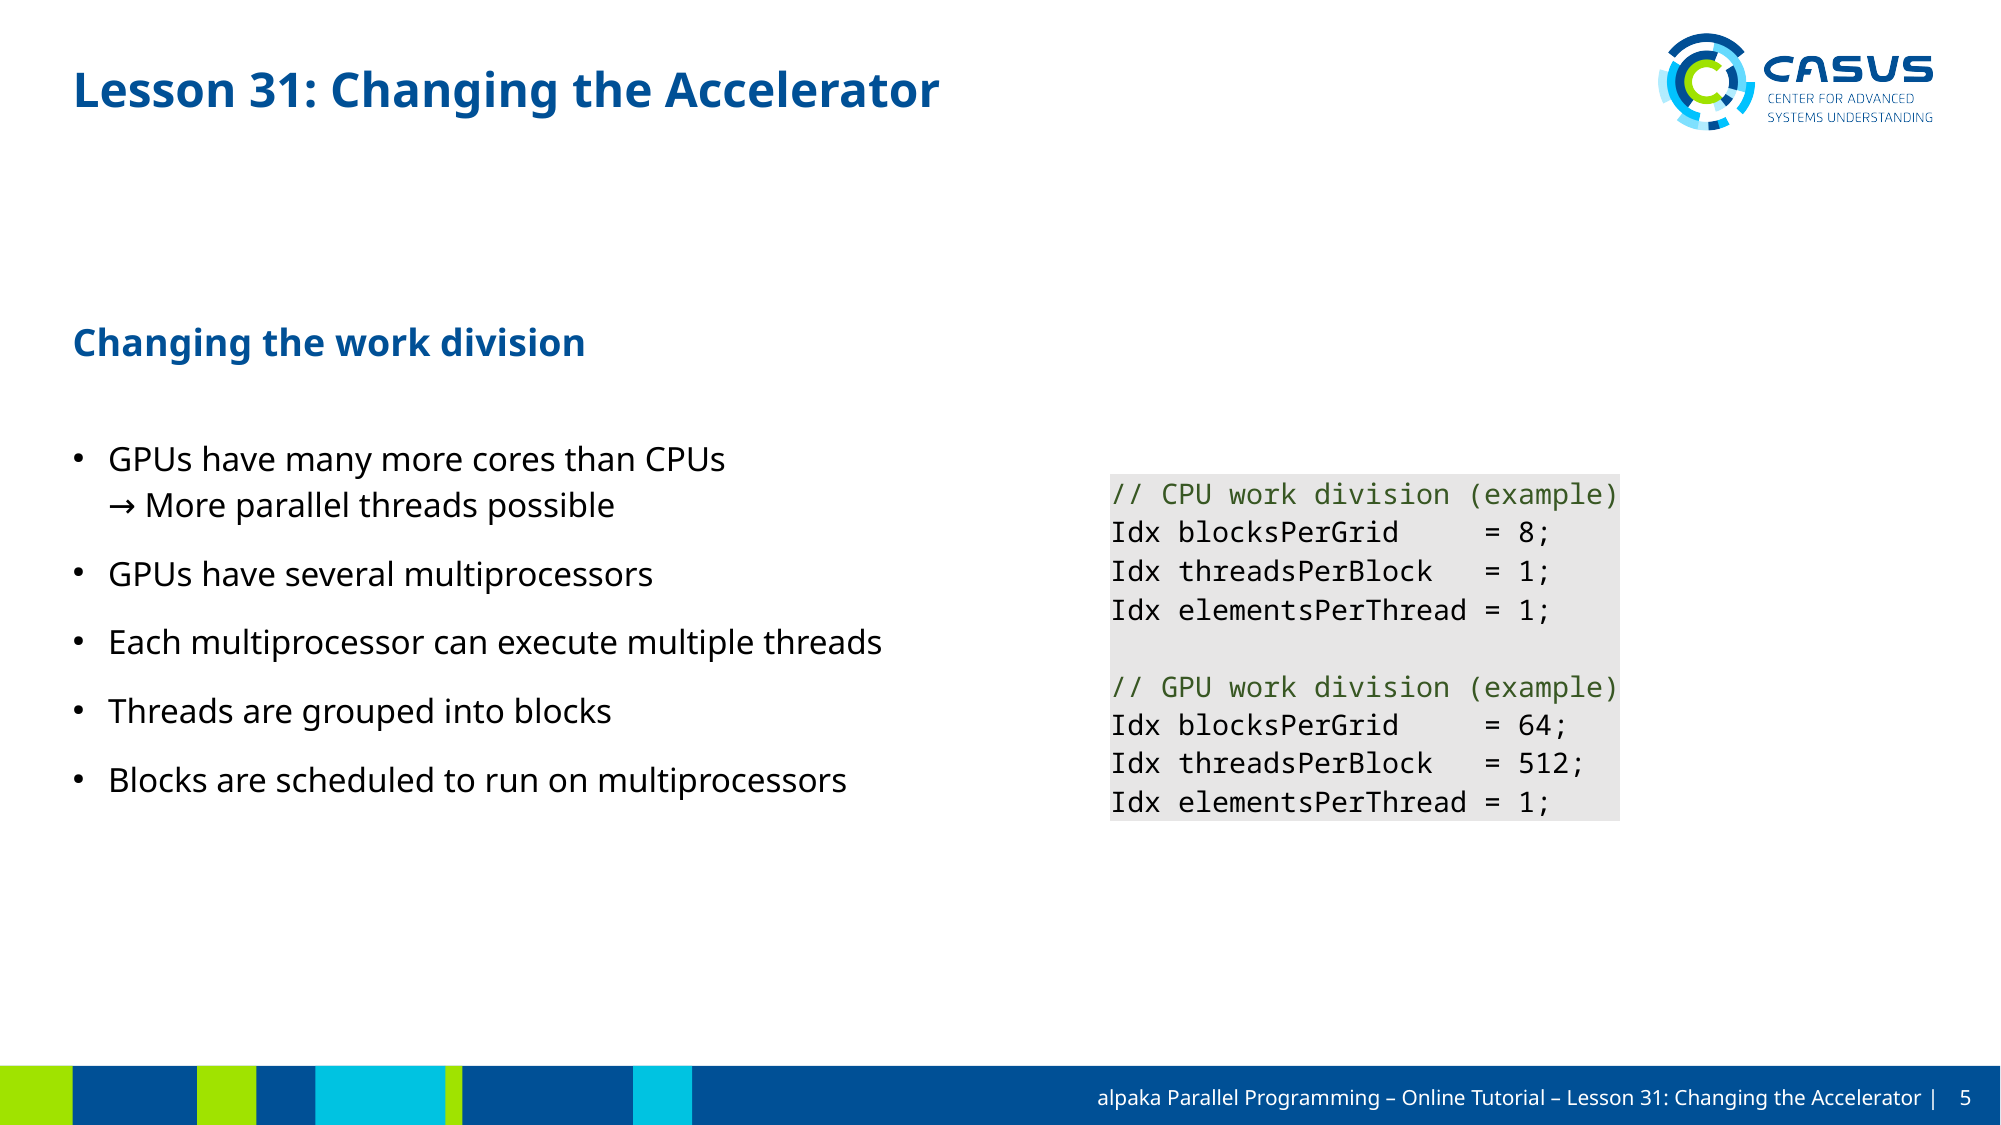

# Lesson 31: Changing the Accelerator
Changing the work division
GPUs have many more cores than CPUs
→ More parallel threads possible
GPUs have several multiprocessors
Each multiprocessor can execute multiple threads
Threads are grouped into blocks
Blocks are scheduled to run on multiprocessors
// CPU work division (example)
Idx blocksPerGrid = 8;
Idx threadsPerBlock = 1;
Idx elementsPerThread = 1;
// GPU work division (example)
Idx blocksPerGrid = 64;
Idx threadsPerBlock = 512;
Idx elementsPerThread = 1;
alpaka Parallel Programming – Online Tutorial – Lesson 31: Changing the Accelerator
5